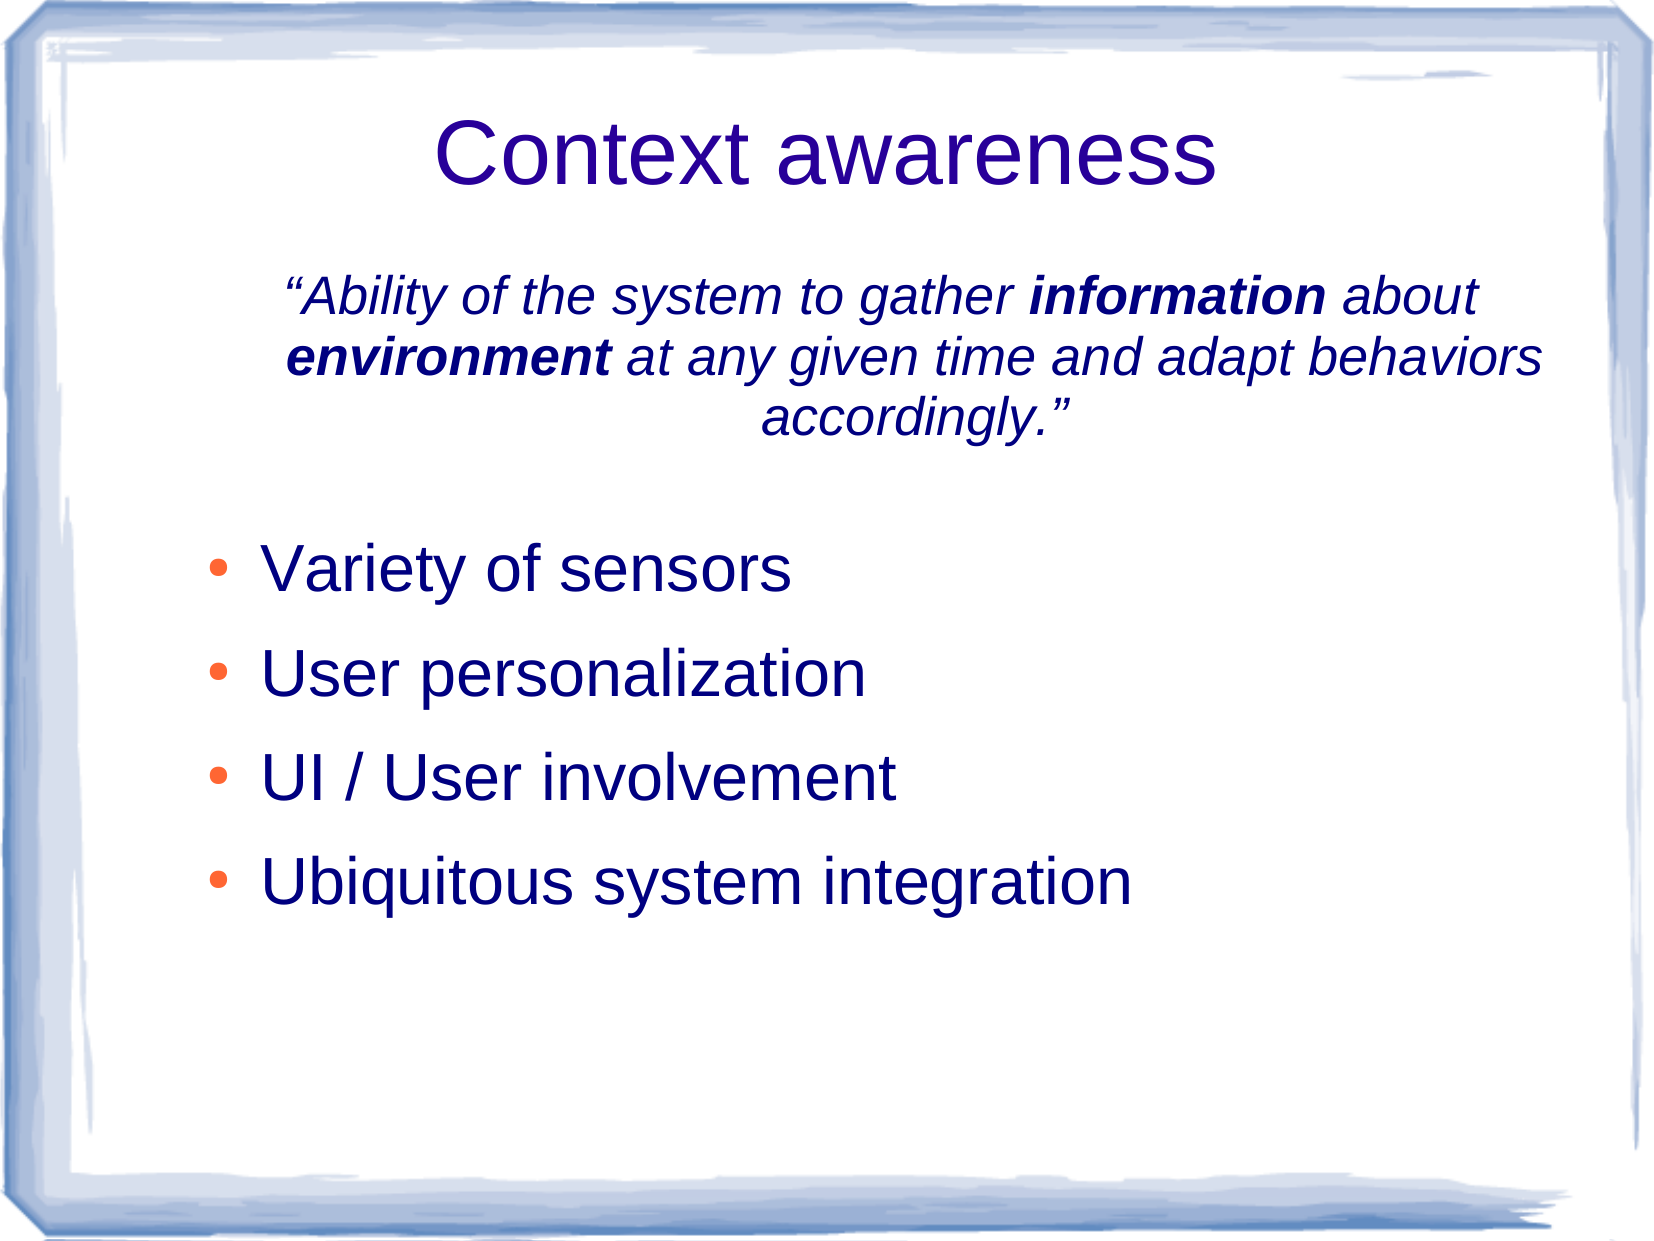

# Context awareness
“Ability of the system to gather information about environment at any given time and adapt behaviors accordingly.”
Variety of sensors
User personalization
UI / User involvement
Ubiquitous system integration